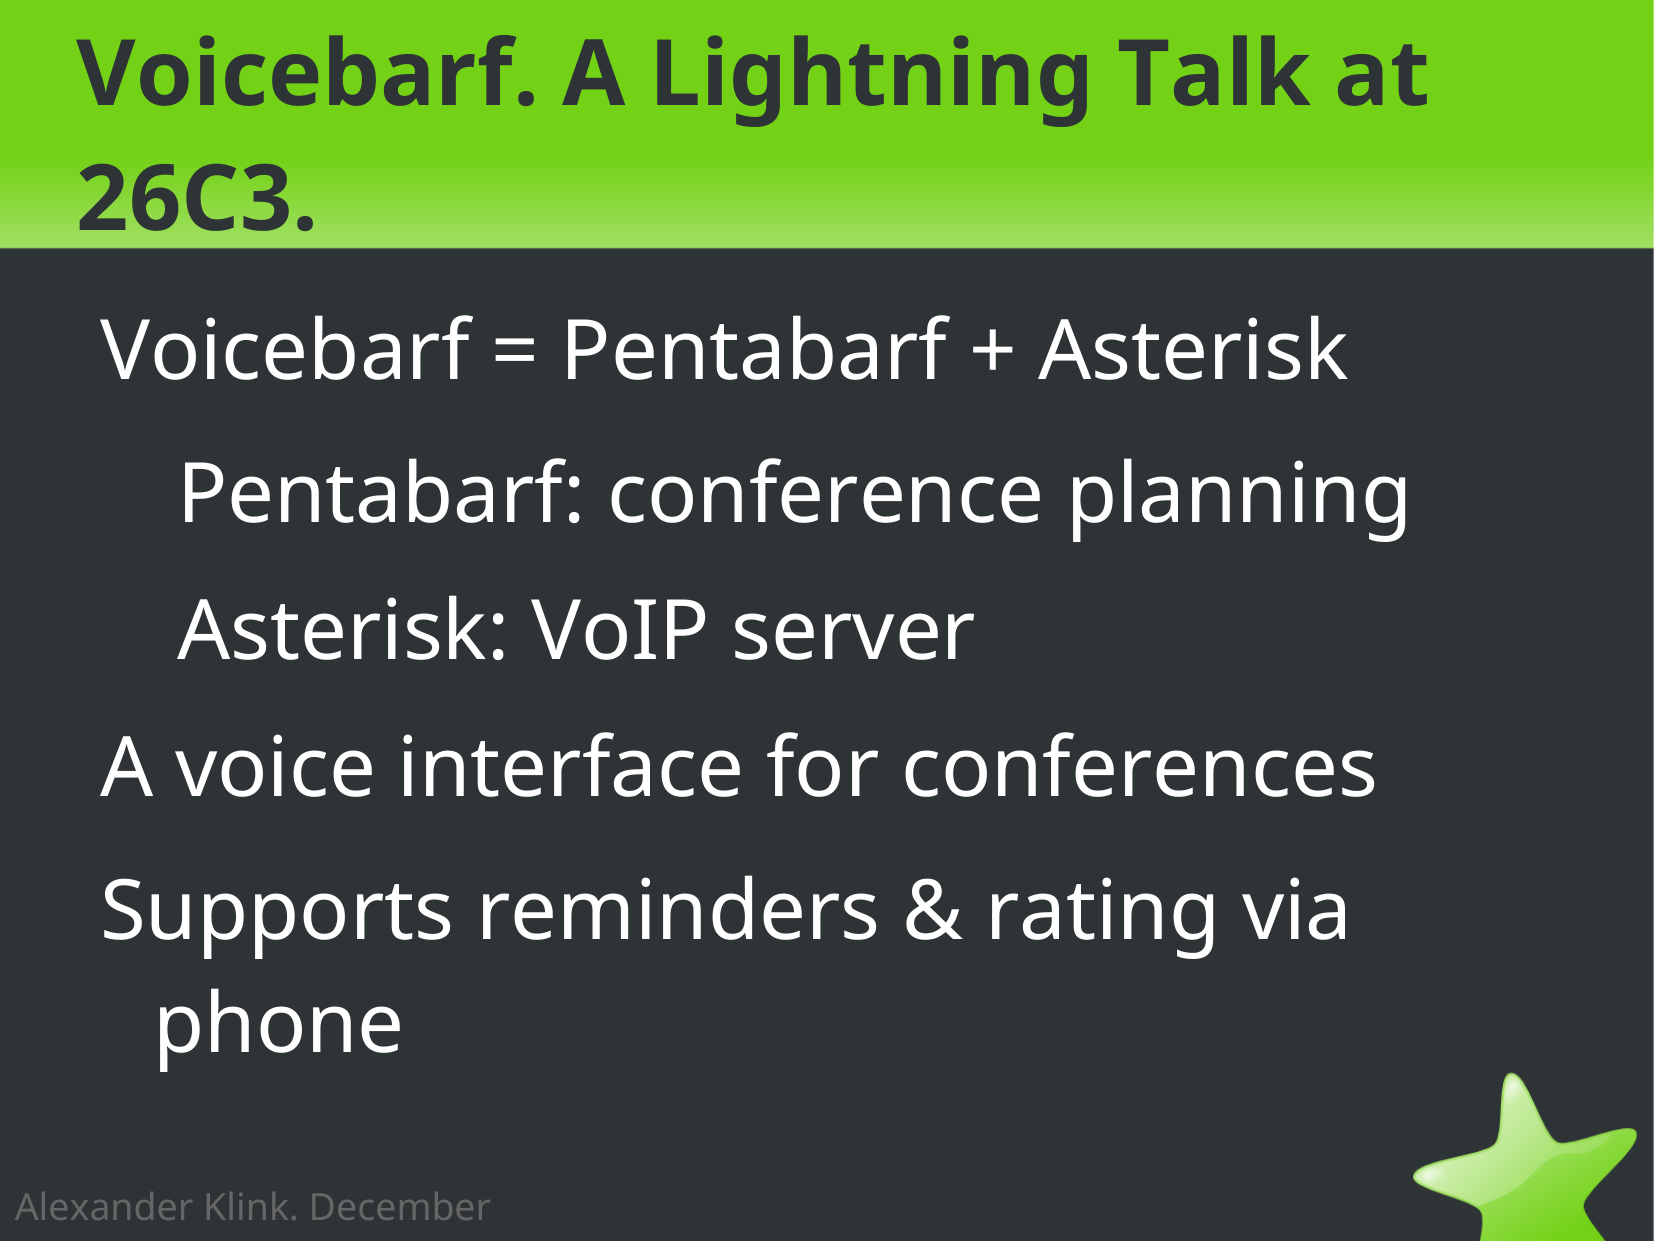

# Voicebarf. A Lightning Talk at 26C3.
Voicebarf = Pentabarf + Asterisk
Pentabarf: conference planning
Asterisk: VoIP server
A voice interface for conferences
Supports reminders & rating via phone
Alexander Klink. December 27th, 2009.